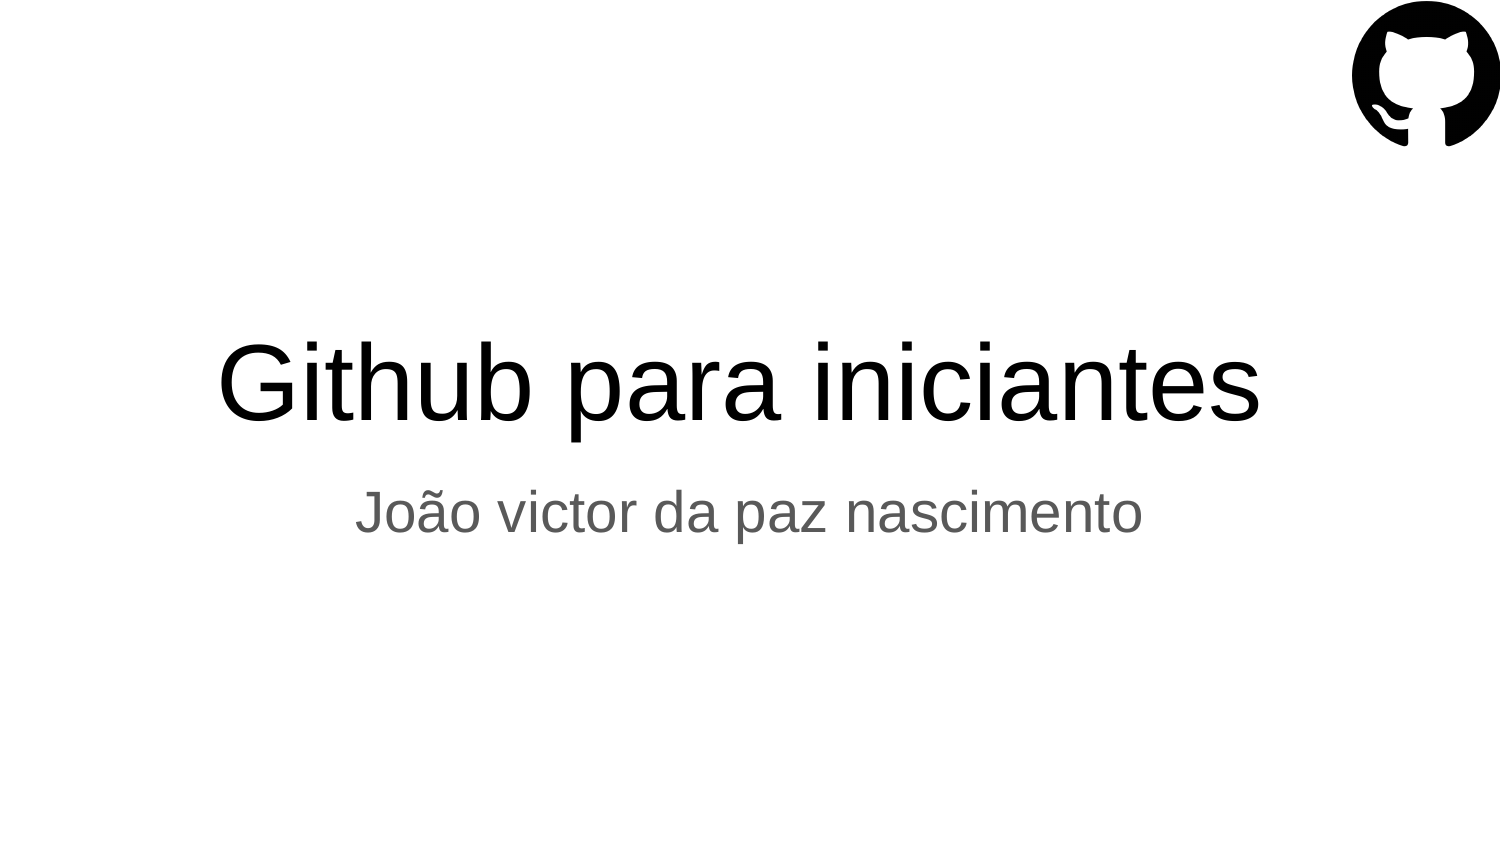

# Github para iniciantes
João victor da paz nascimento